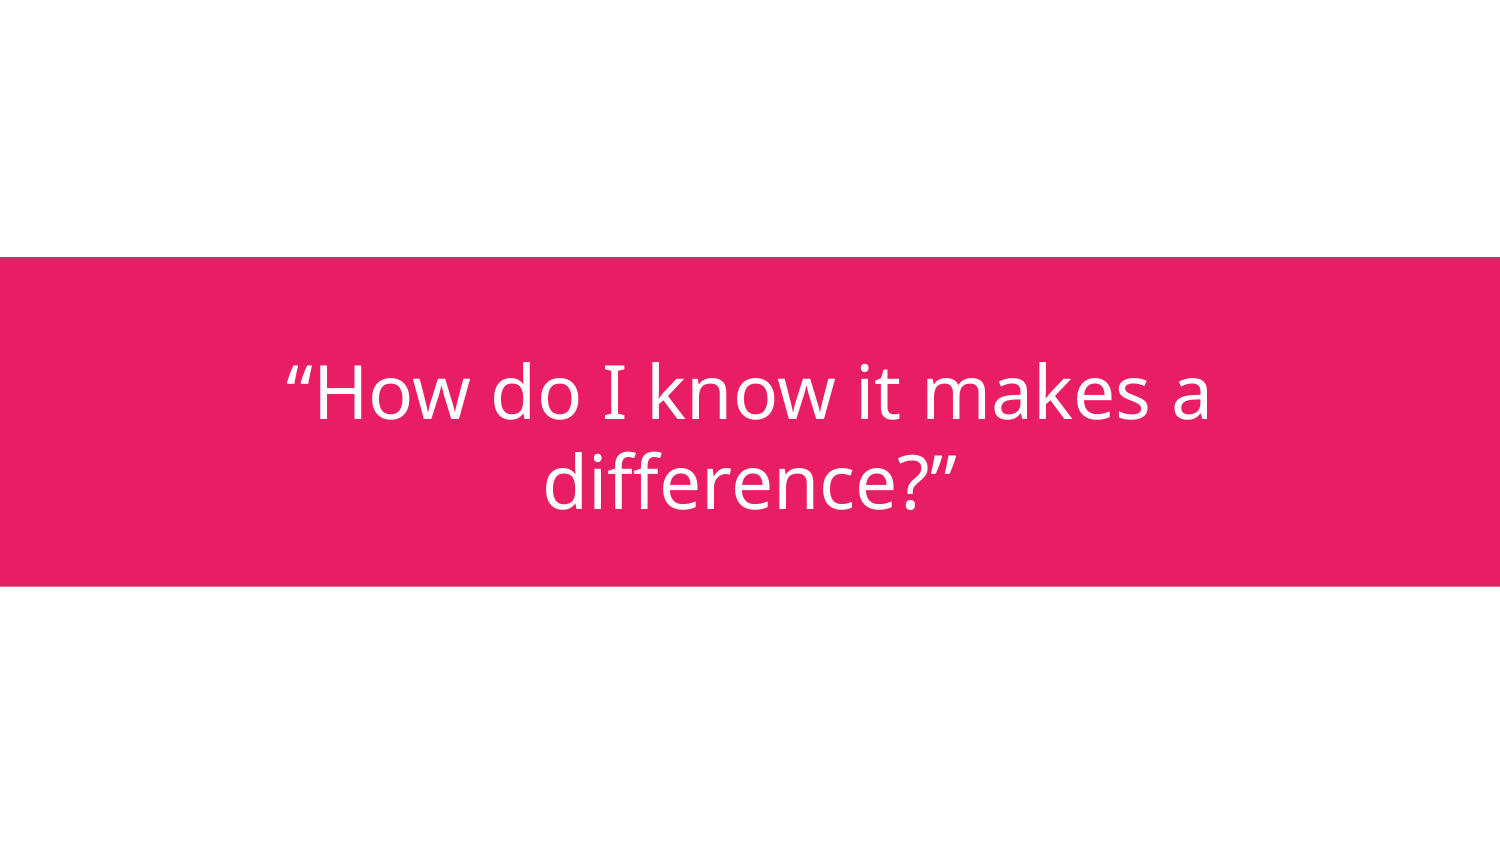

# “How do I know it makes a difference?”